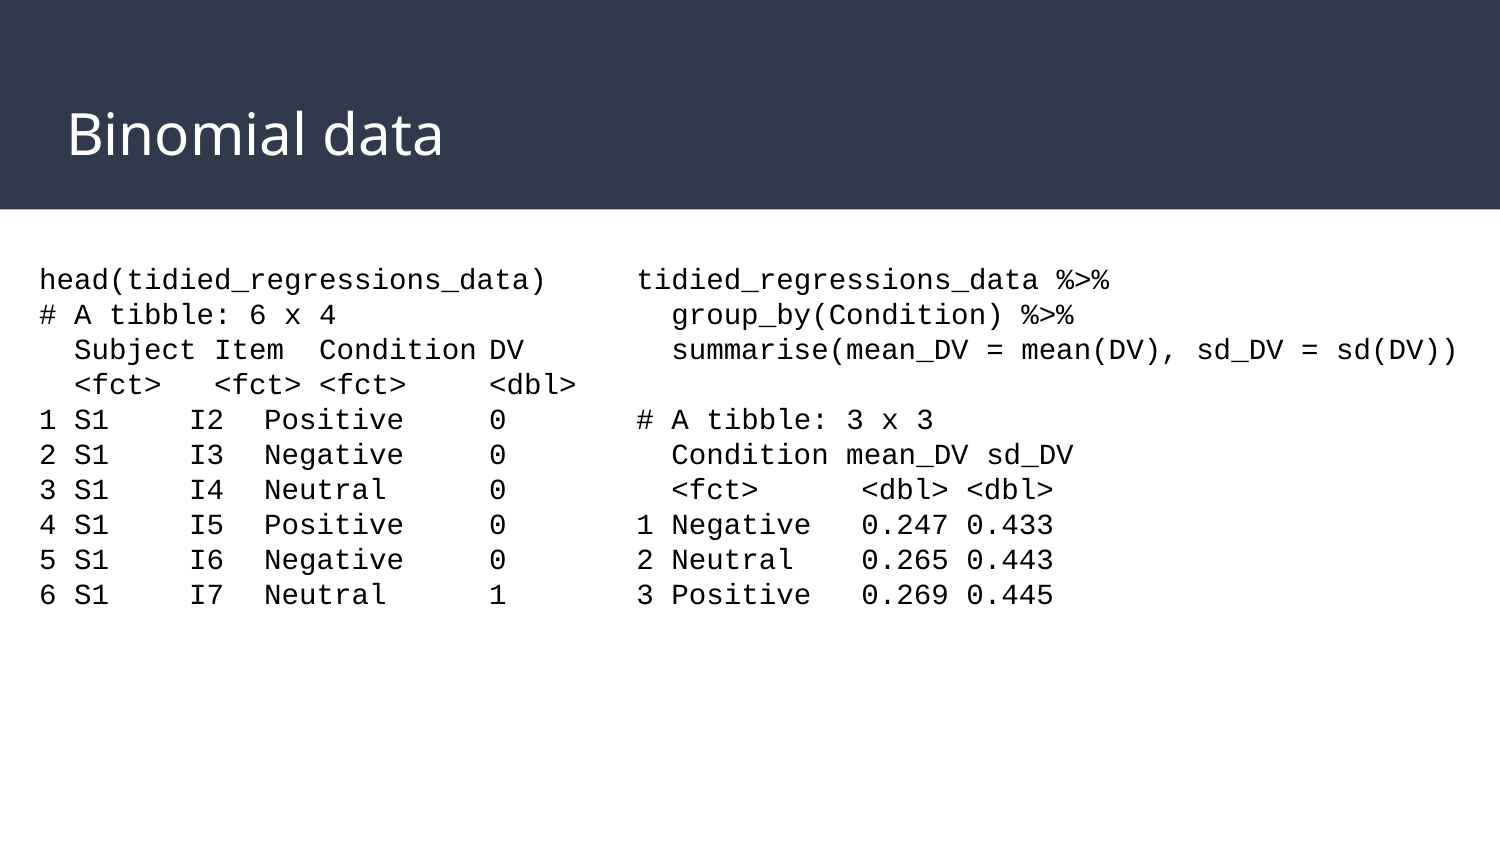

# Binomial data
head(tidied_regressions_data)
# A tibble: 6 x 4
 Subject Item Condition	DV
 <fct> <fct> <fct> 	<dbl>
1 S1 	I2	Positive 	0
2 S1 	I3	Negative 	0
3 S1 	I4	Neutral 	0
4 S1 	I5	Positive 	0
5 S1 	I6	Negative 	0
6 S1 	I7	Neutral 	1
tidied_regressions_data %>%
 group_by(Condition) %>%
 summarise(mean_DV = mean(DV), sd_DV = sd(DV))
# A tibble: 3 x 3
 Condition mean_DV sd_DV
 <fct> 	<dbl> <dbl>
1 Negative	0.247 0.433
2 Neutral 	0.265 0.443
3 Positive	0.269 0.445